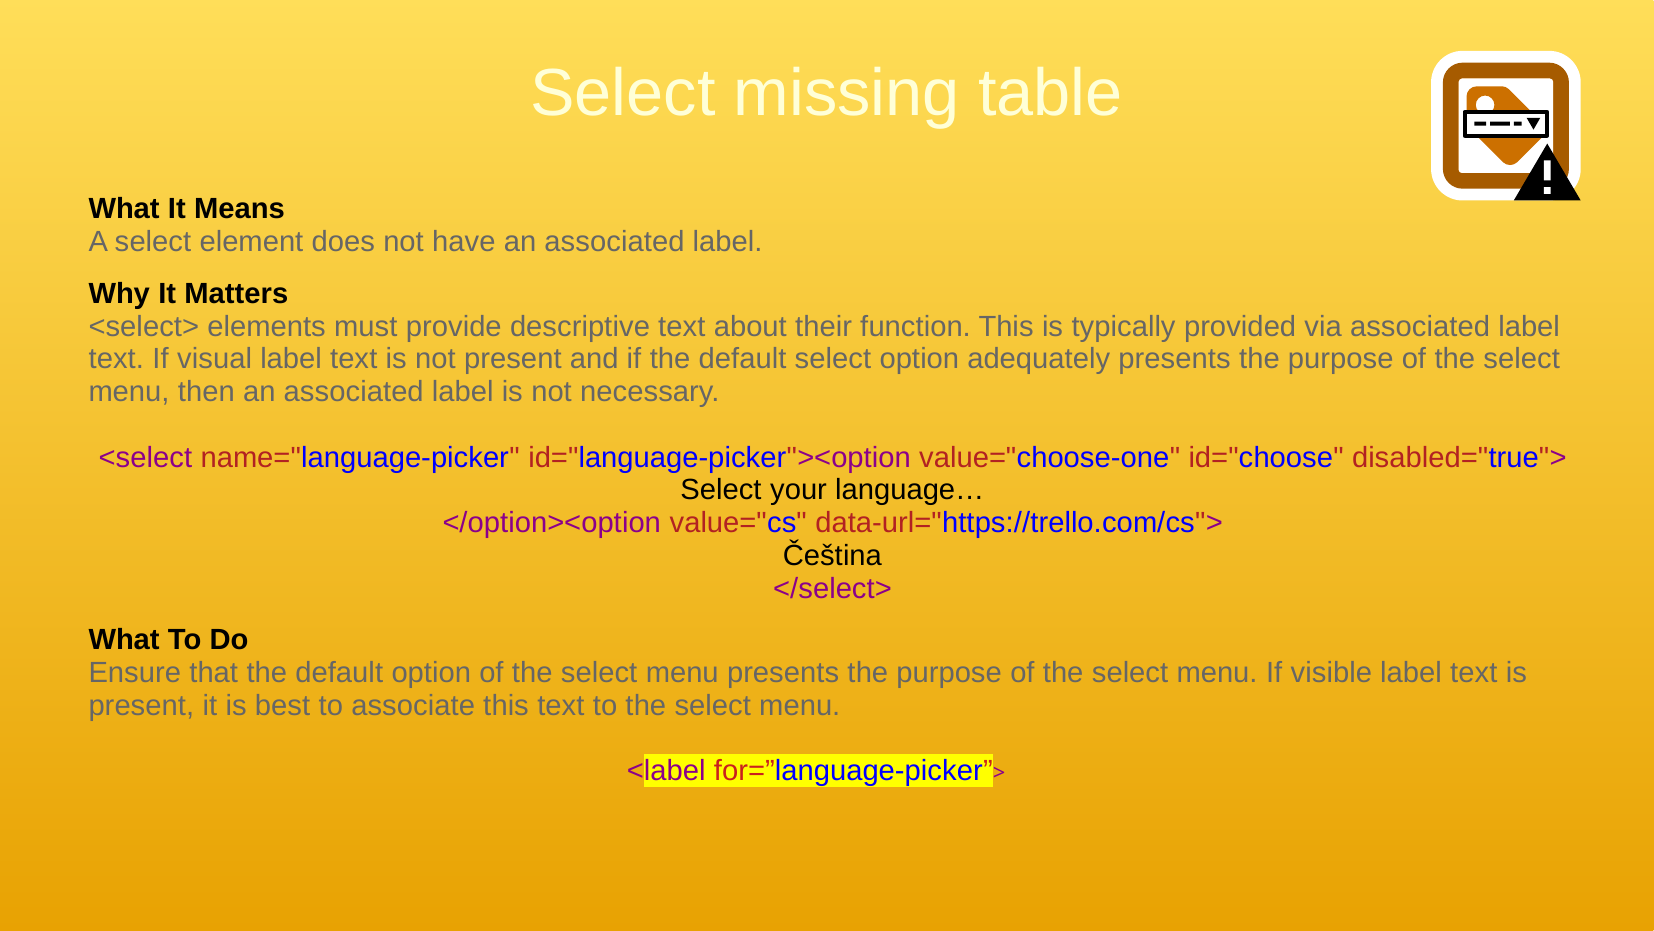

# Select missing table
What It Means
A select element does not have an associated label.
Why It Matters
<select> elements must provide descriptive text about their function. This is typically provided via associated label text. If visual label text is not present and if the default select option adequately presents the purpose of the select menu, then an associated label is not necessary.
<select name="language-picker" id="language-picker"><option value="choose-one" id="choose" disabled="true">
Select your language…
</option><option value="cs" data-url="https://trello.com/cs">
Čeština
</select>
What To Do
Ensure that the default option of the select menu presents the purpose of the select menu. If visible label text is present, it is best to associate this text to the select menu.
<label for=”language-picker”>